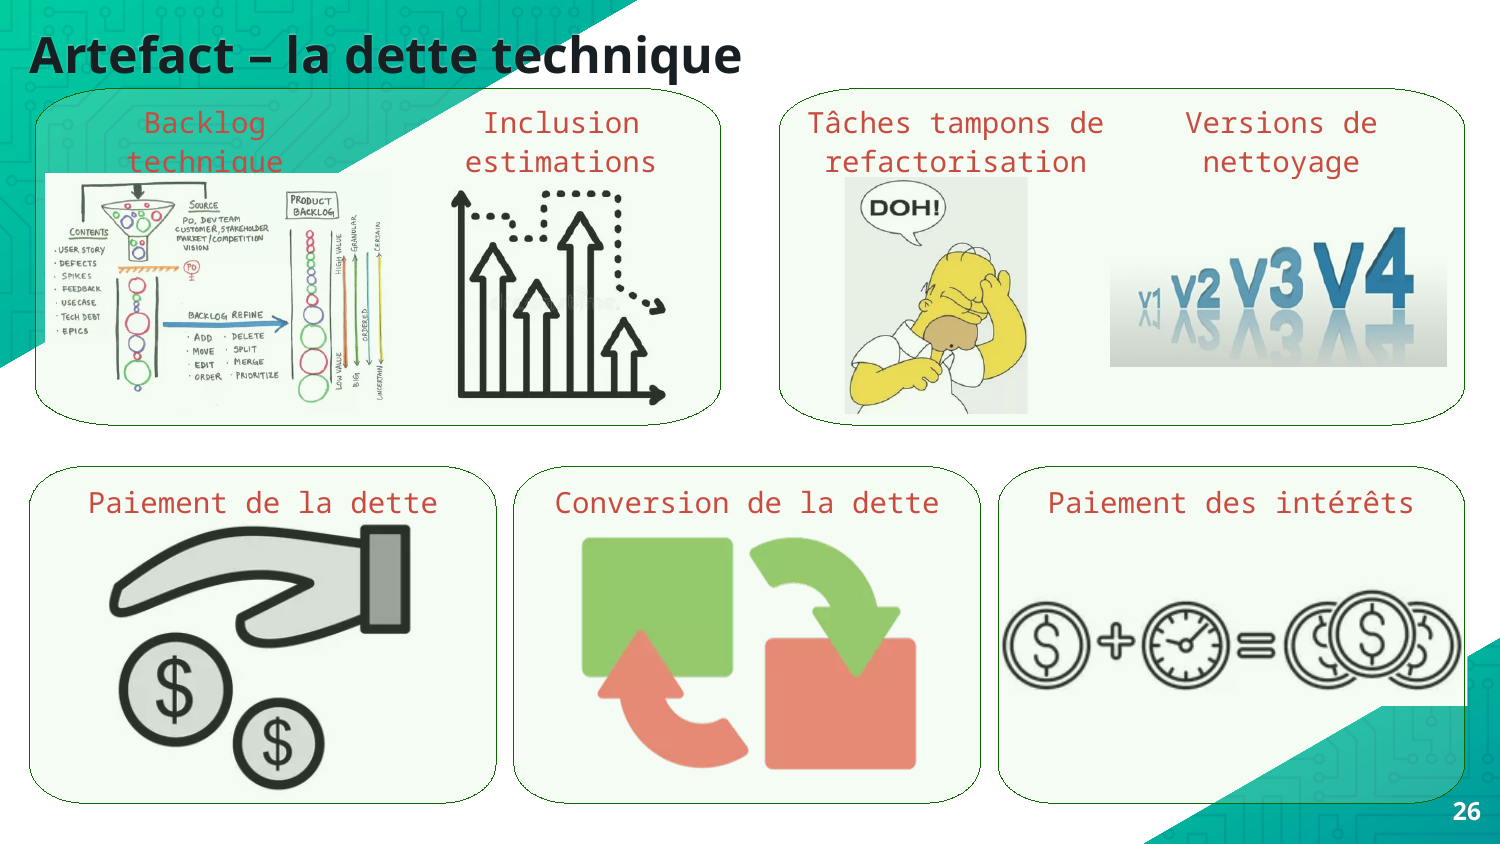

# Artefact – la dette technique
Backlog technique
Tâches tampons de refactorisation
Inclusion estimations
Versions de nettoyage
Paiement de la dette
Conversion de la dette
Paiement des intérêts